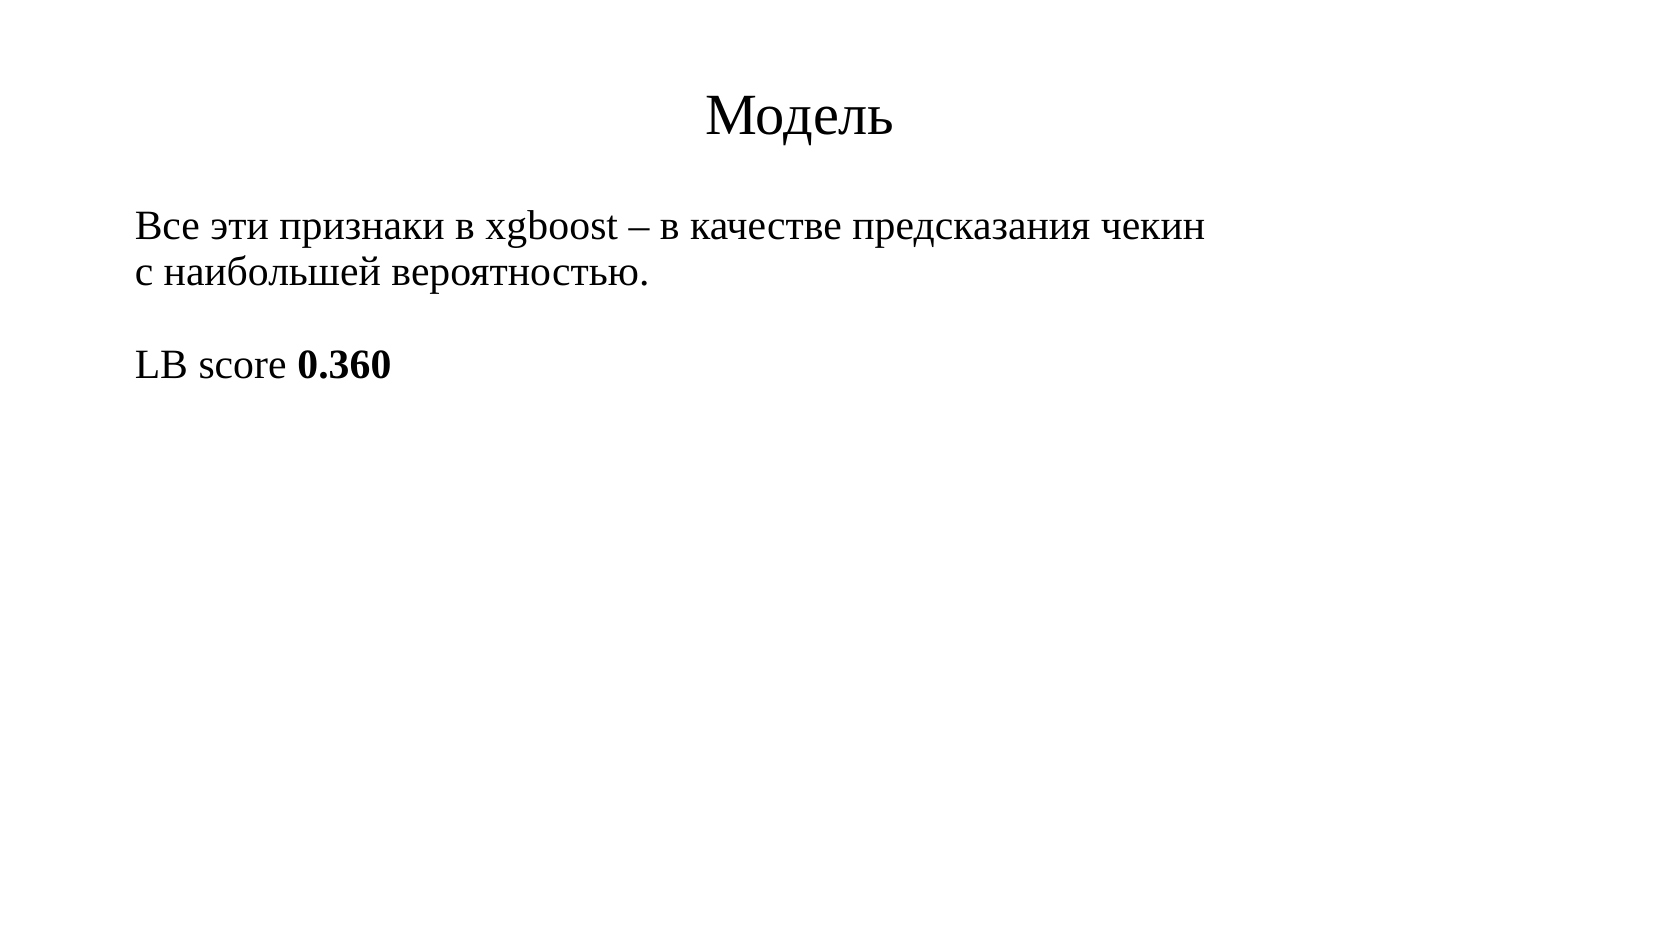

Модель
Все эти признаки в xgboost – в качестве предсказания чекин
с наибольшей вероятностью.
LB score 0.360